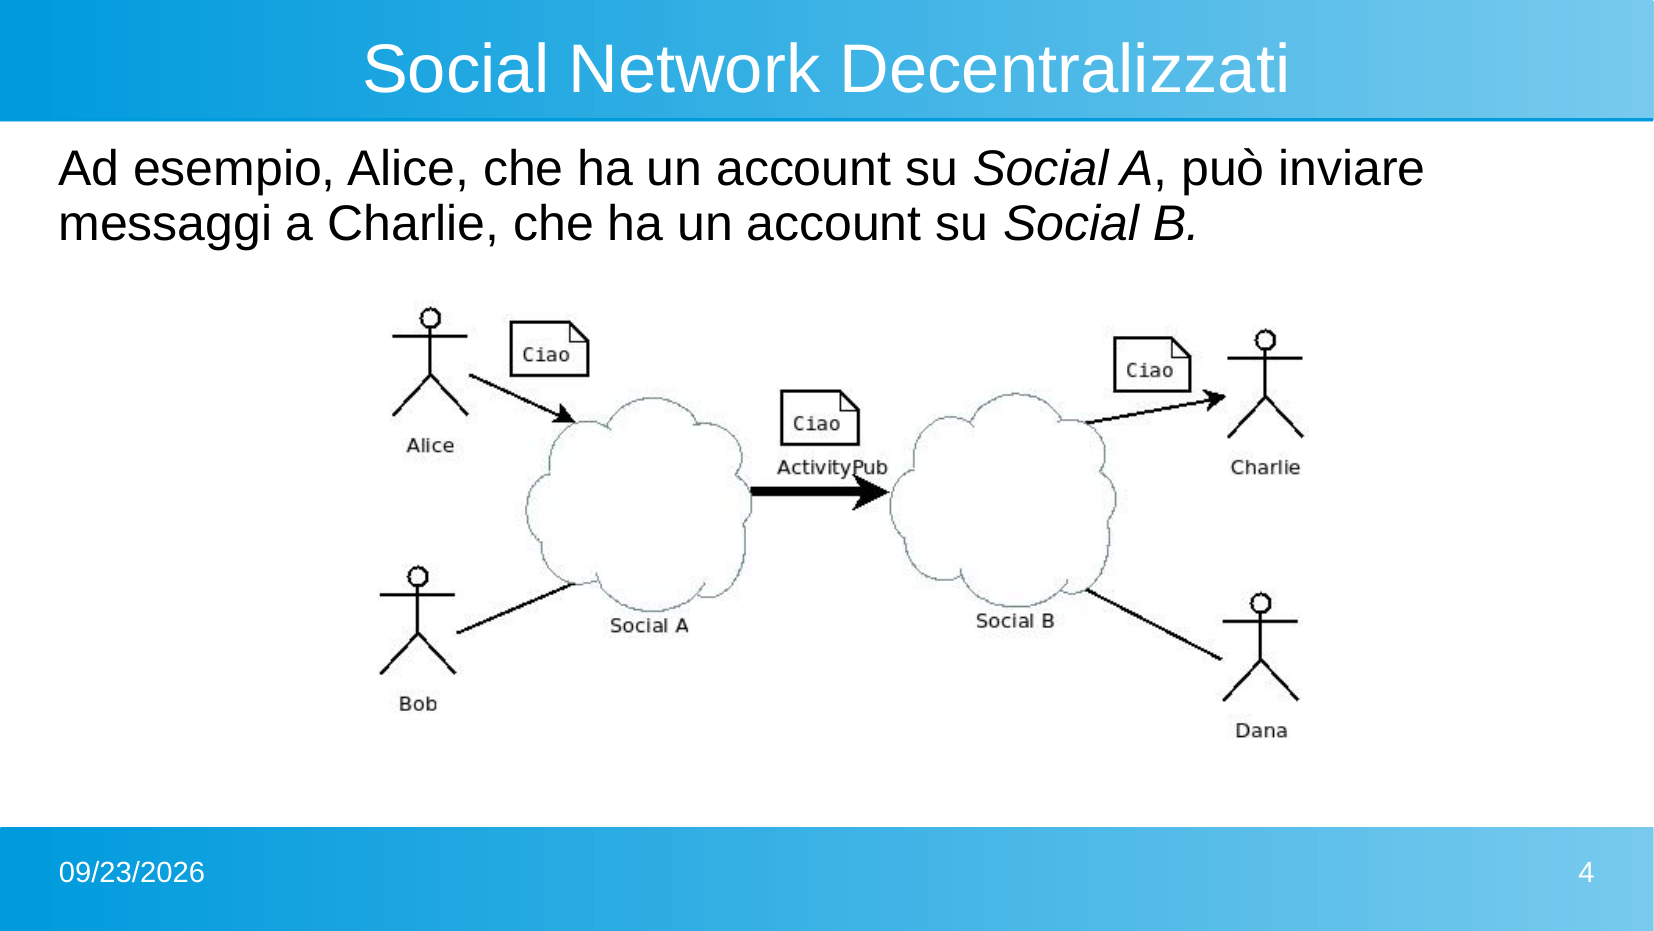

# Social Network Decentralizzati
Ad esempio, Alice, che ha un account su Social A, può inviare messaggi a Charlie, che ha un account su Social B.
4